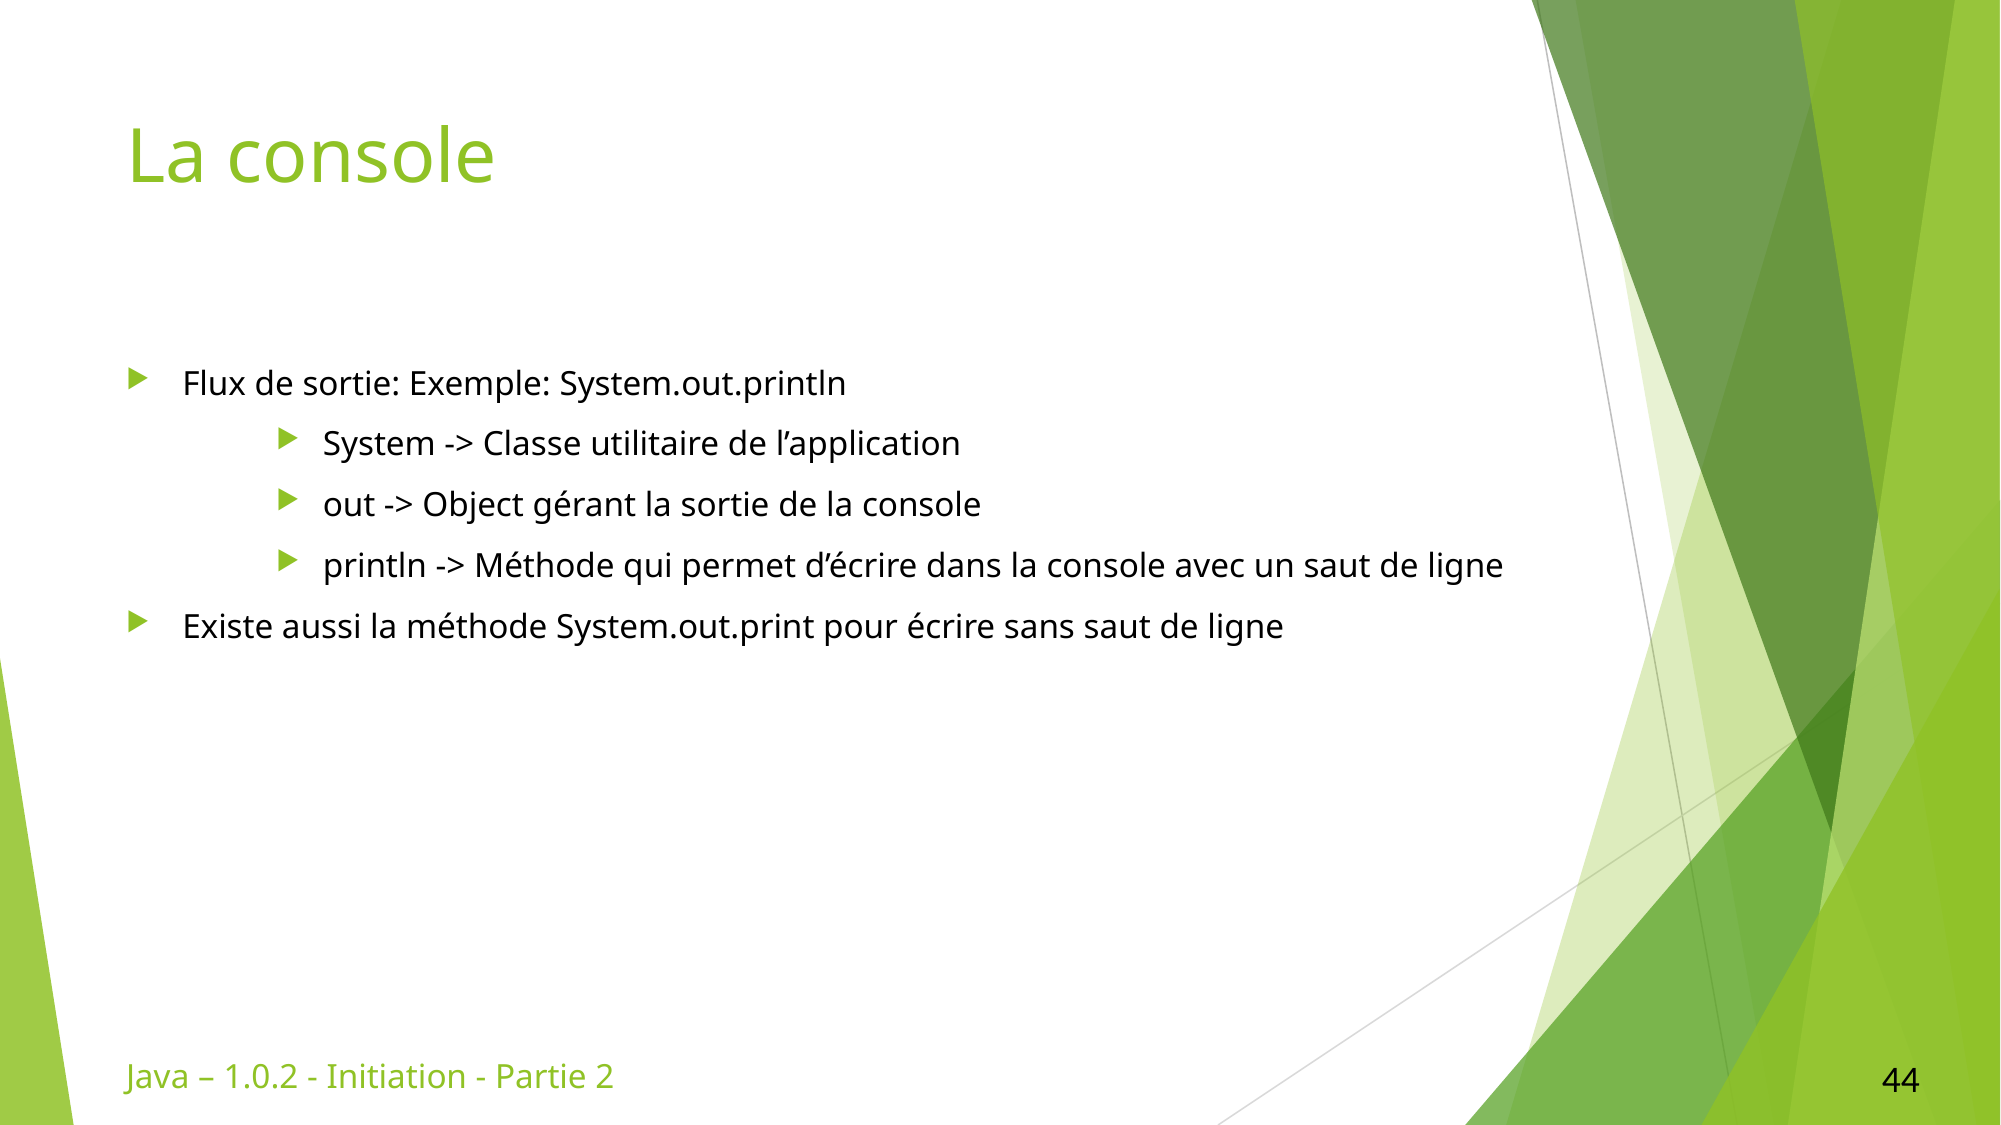

# La console
Flux de sortie: Exemple: System.out.println
System -> Classe utilitaire de l’application
out -> Object gérant la sortie de la console
println -> Méthode qui permet d’écrire dans la console avec un saut de ligne
Existe aussi la méthode System.out.print pour écrire sans saut de ligne
Java – 1.0.2 - Initiation - Partie 2